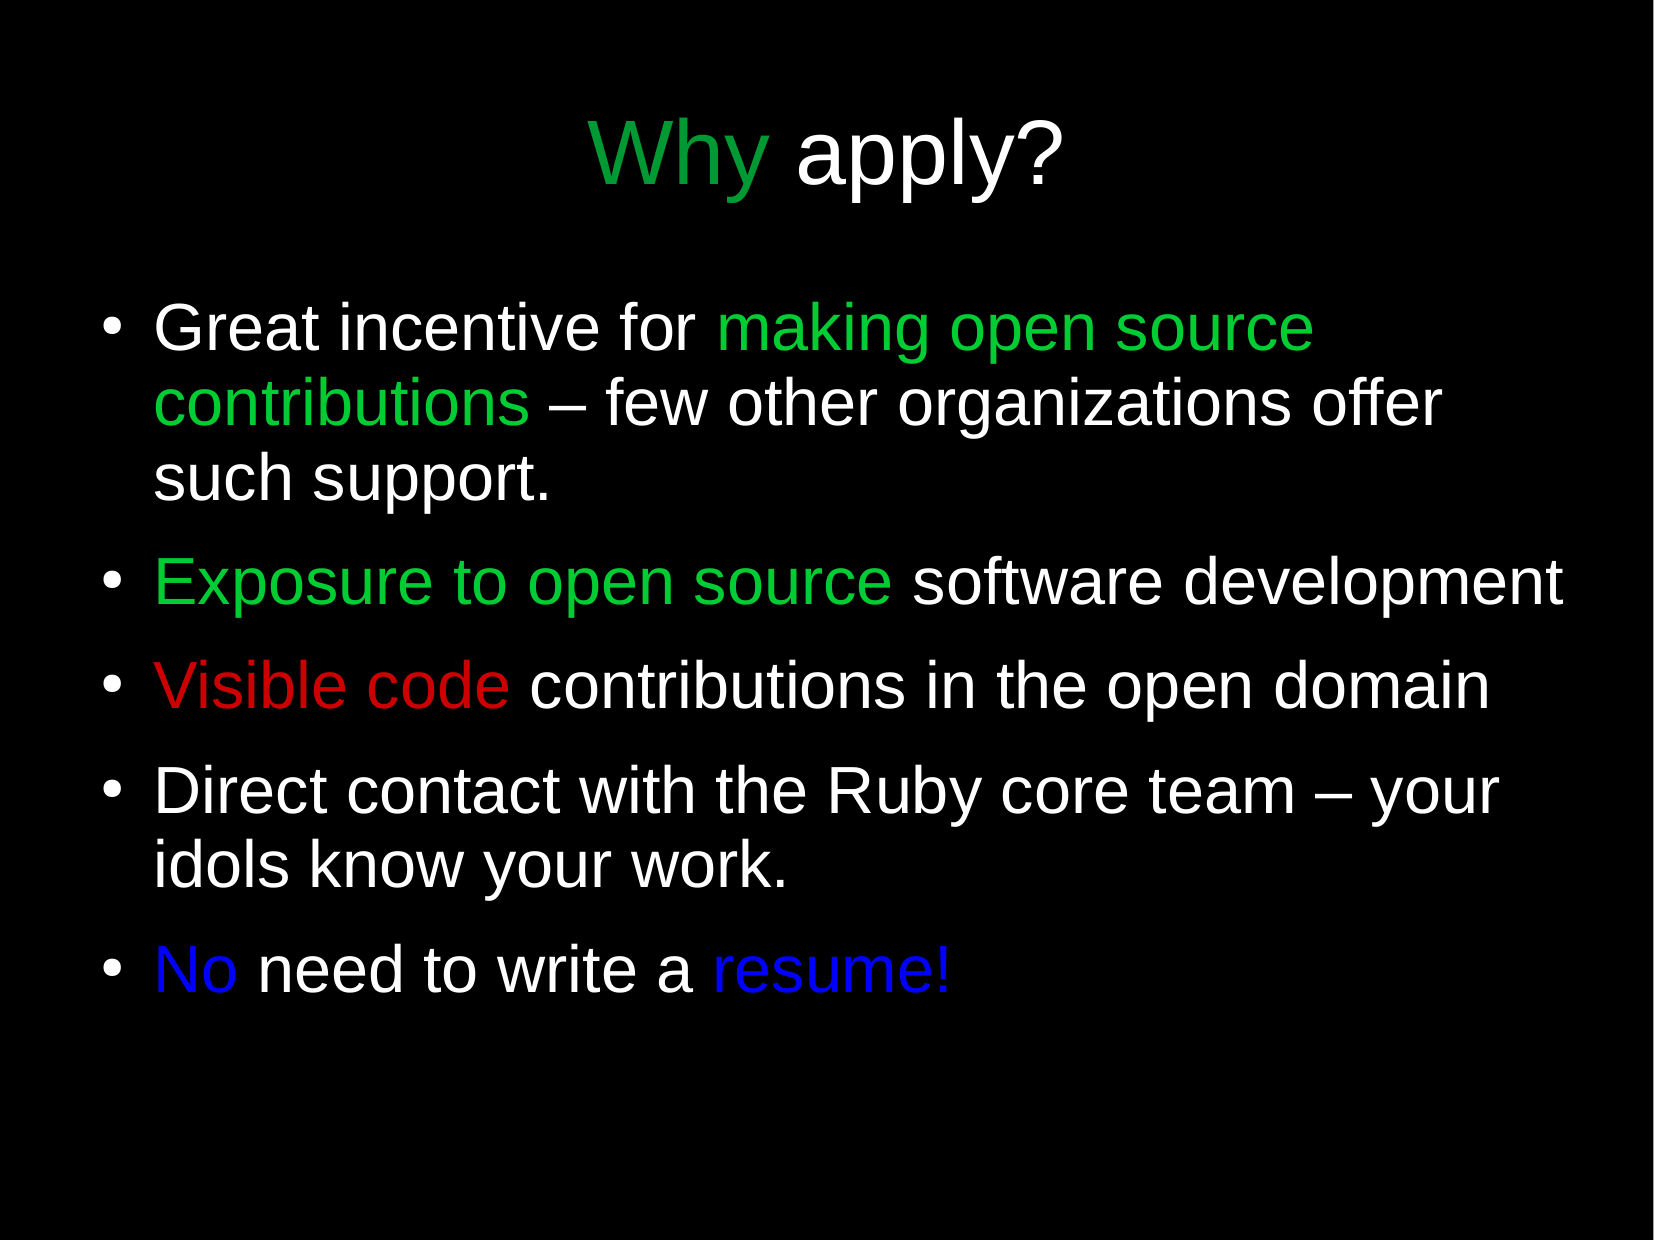

# Why apply?
Great incentive for making open source contributions – few other organizations offer such support.
Exposure to open source software development
Visible code contributions in the open domain
Direct contact with the Ruby core team – your idols know your work.
No need to write a resume!